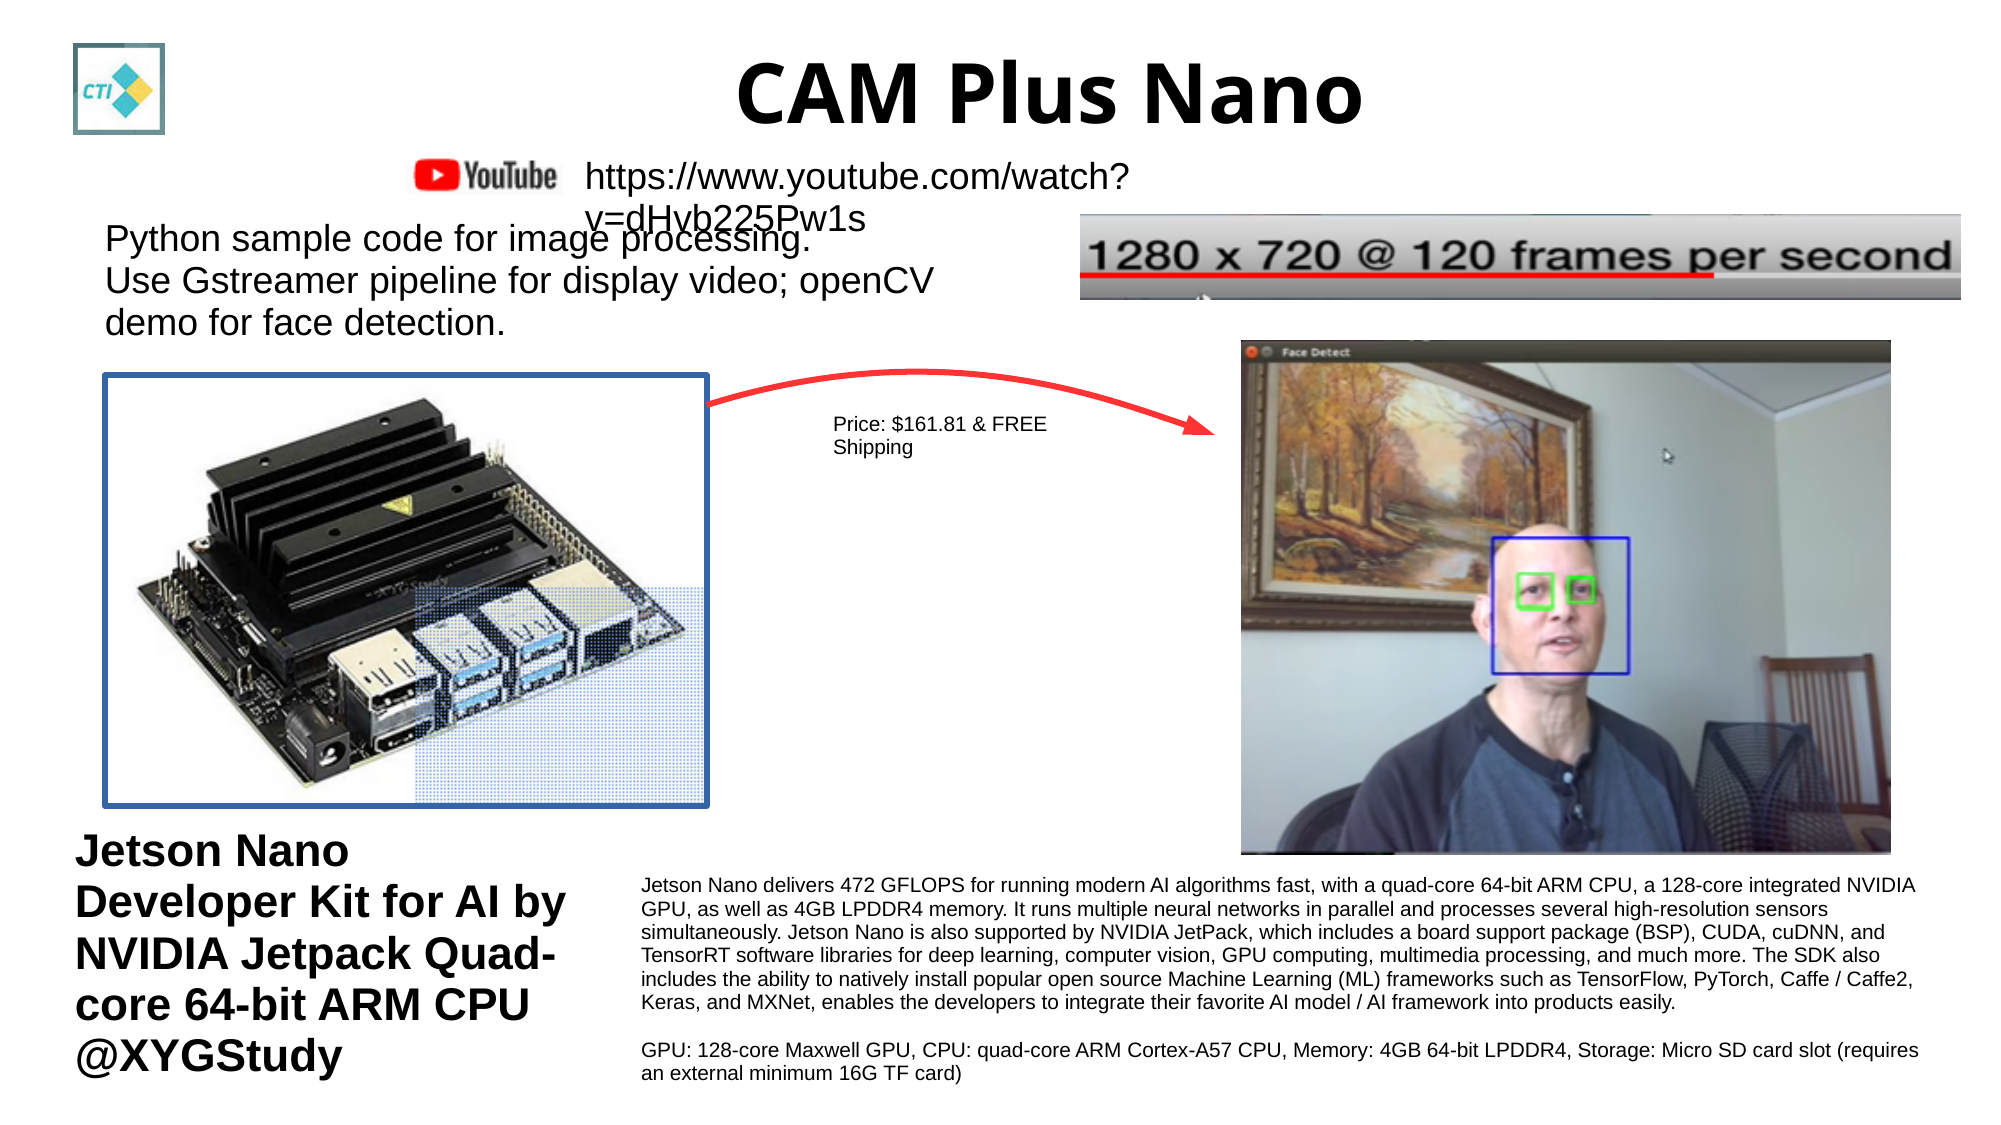

# CAM Plus Nano
https://www.youtube.com/watch?v=dHvb225Pw1s
Python sample code for image processing.
Use Gstreamer pipeline for display video; openCV demo for face detection.
Price: $161.81 & FREE Shipping
Jetson Nano Developer Kit for AI by NVIDIA Jetpack Quad-core 64-bit ARM CPU @XYGStudy
Jetson Nano delivers 472 GFLOPS for running modern AI algorithms fast, with a quad-core 64-bit ARM CPU, a 128-core integrated NVIDIA GPU, as well as 4GB LPDDR4 memory. It runs multiple neural networks in parallel and processes several high-resolution sensors simultaneously. Jetson Nano is also supported by NVIDIA JetPack, which includes a board support package (BSP), CUDA, cuDNN, and TensorRT software libraries for deep learning, computer vision, GPU computing, multimedia processing, and much more. The SDK also includes the ability to natively install popular open source Machine Learning (ML) frameworks such as TensorFlow, PyTorch, Caffe / Caffe2, Keras, and MXNet, enables the developers to integrate their favorite AI model / AI framework into products easily.
GPU: 128-core Maxwell GPU, CPU: quad-core ARM Cortex-A57 CPU, Memory: 4GB 64-bit LPDDR4, Storage: Micro SD card slot (requires an external minimum 16G TF card)